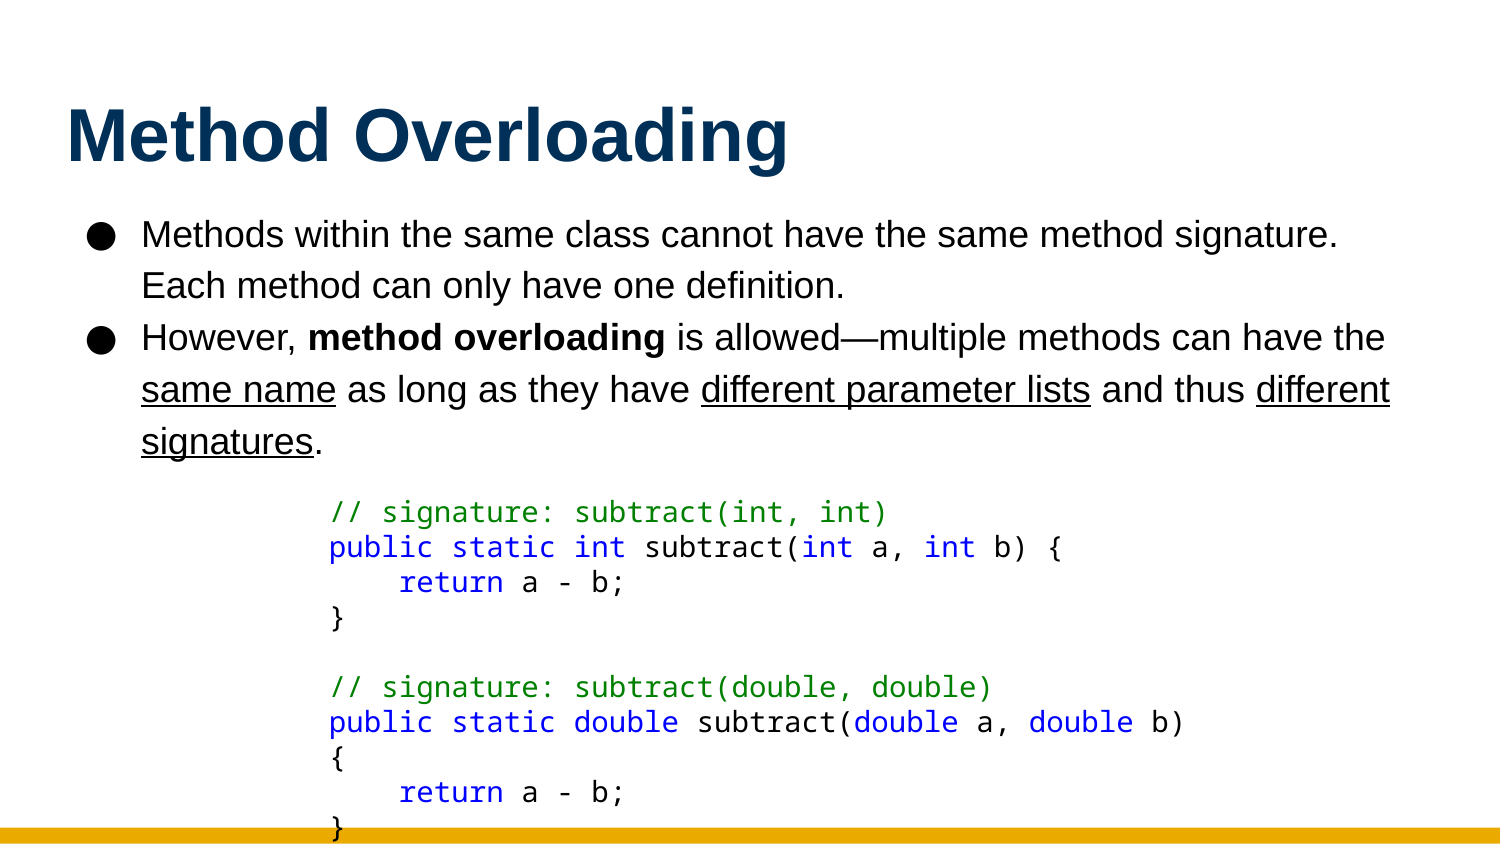

# Method Overloading
Methods within the same class cannot have the same method signature. Each method can only have one definition.
However, method overloading is allowed—multiple methods can have the same name as long as they have different parameter lists and thus different signatures.
// signature: subtract(int, int)
public static int subtract(int a, int b) {
 return a - b;
}
// signature: subtract(double, double)
public static double subtract(double a, double b) {
 return a - b;
}